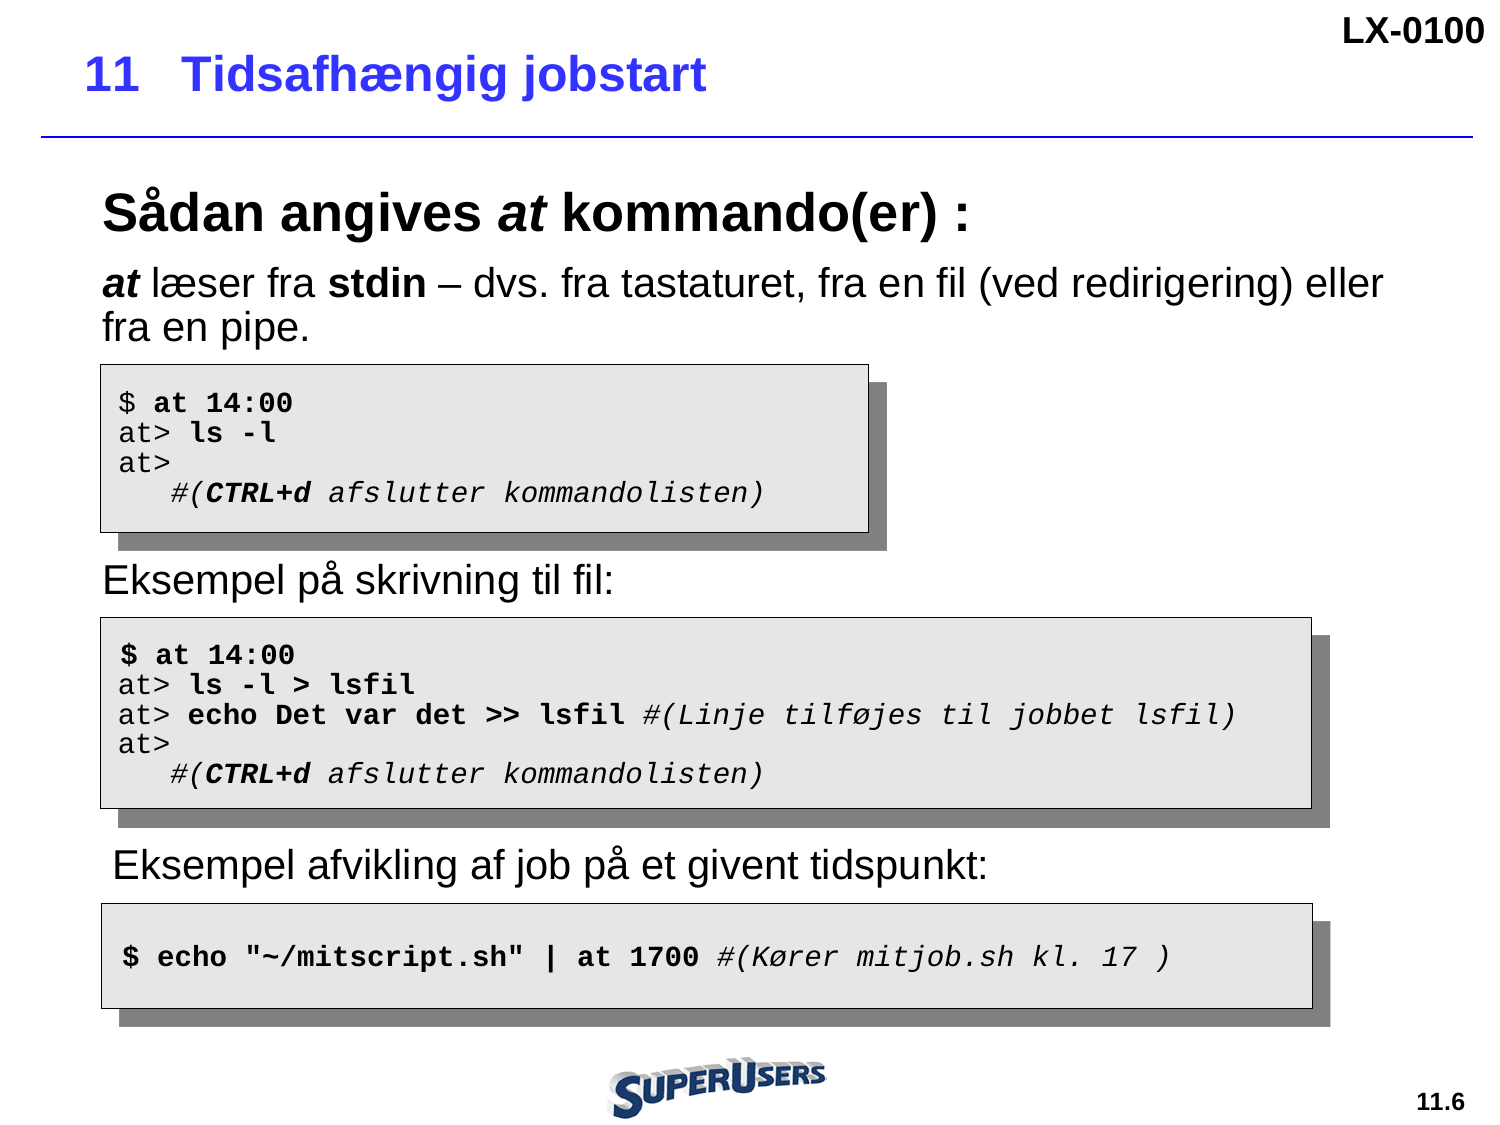

# 11 Tidsafhængig jobstart
Sådan angives at kommando(er) :
at læser fra stdin – dvs. fra tastaturet, fra en fil (ved redirigering) eller fra en pipe.
Eksempel på skrivning til fil:
 $ at 14:00
 at> ls -l
 at>
 #(CTRL+d afslutter kommandolisten)
 $ at 14:00
 at> ls -l > lsfil
 at> echo Det var det >> lsfil #(Linje tilføjes til jobbet lsfil)
 at>
 #(CTRL+d afslutter kommandolisten)
Eksempel afvikling af job på et givent tidspunkt:
 $ echo "~/mitscript.sh" | at 1700 #(Kører mitjob.sh kl. 17 )